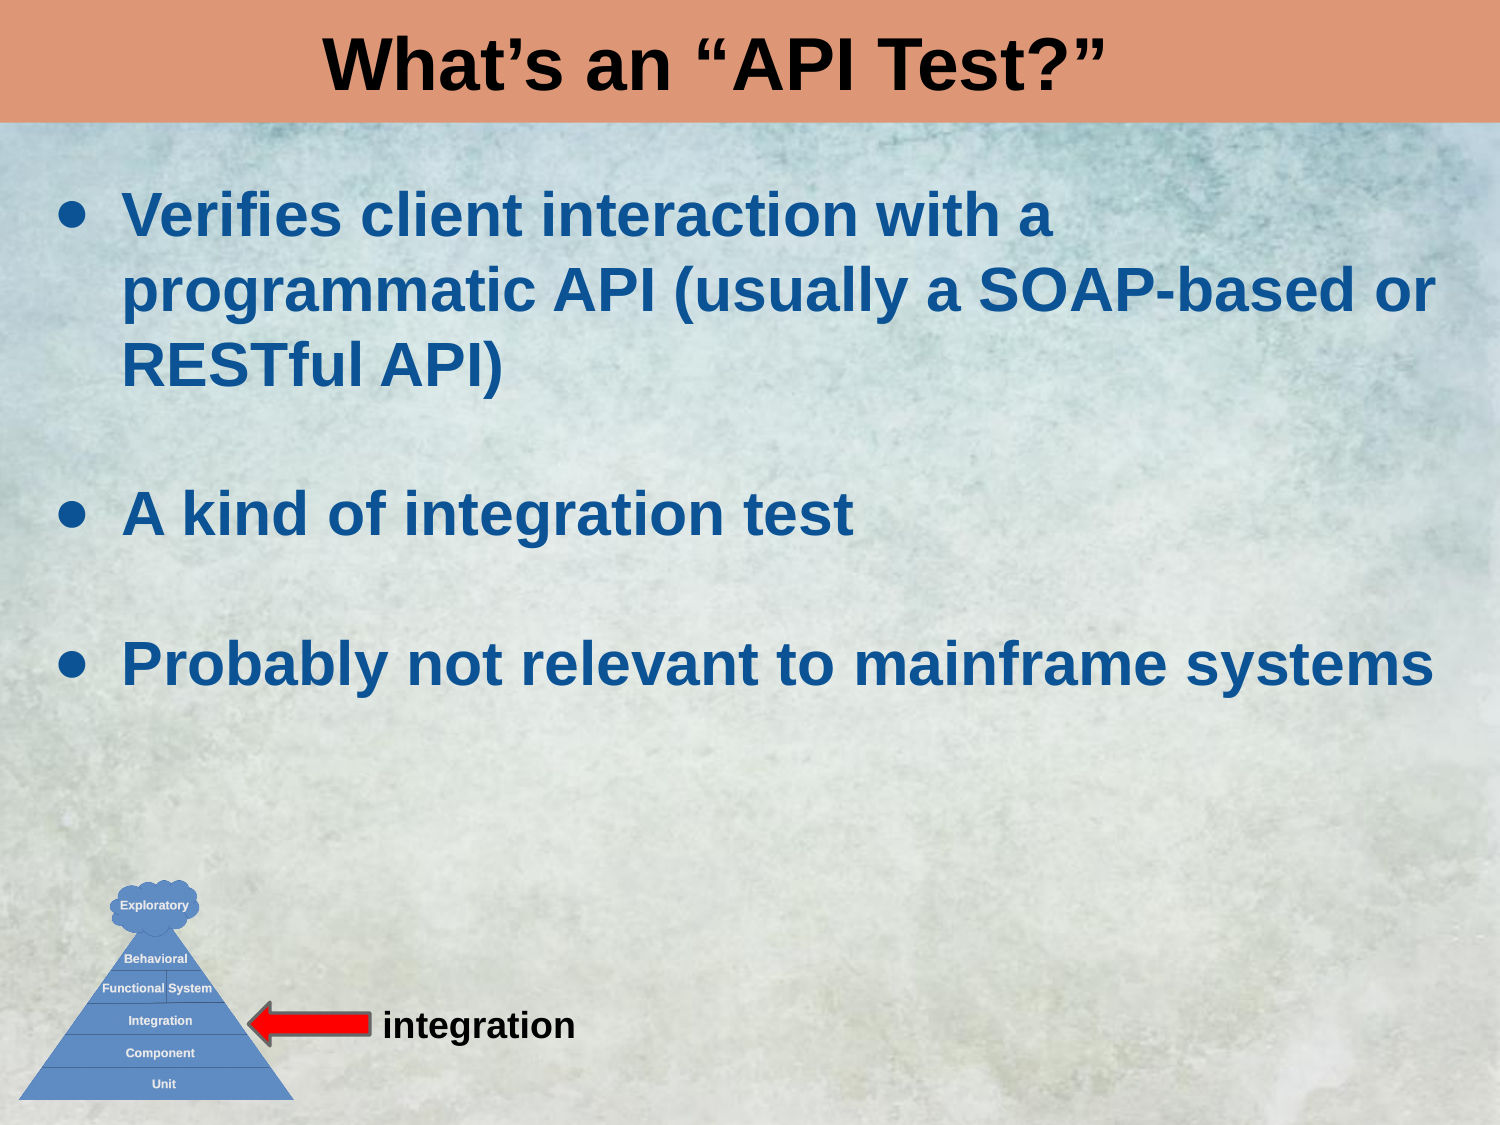

What’s an “API Test?”
# Verifies client interaction with a programmatic API (usually a SOAP-based or RESTful API)
A kind of integration test
Probably not relevant to mainframe systems
integration